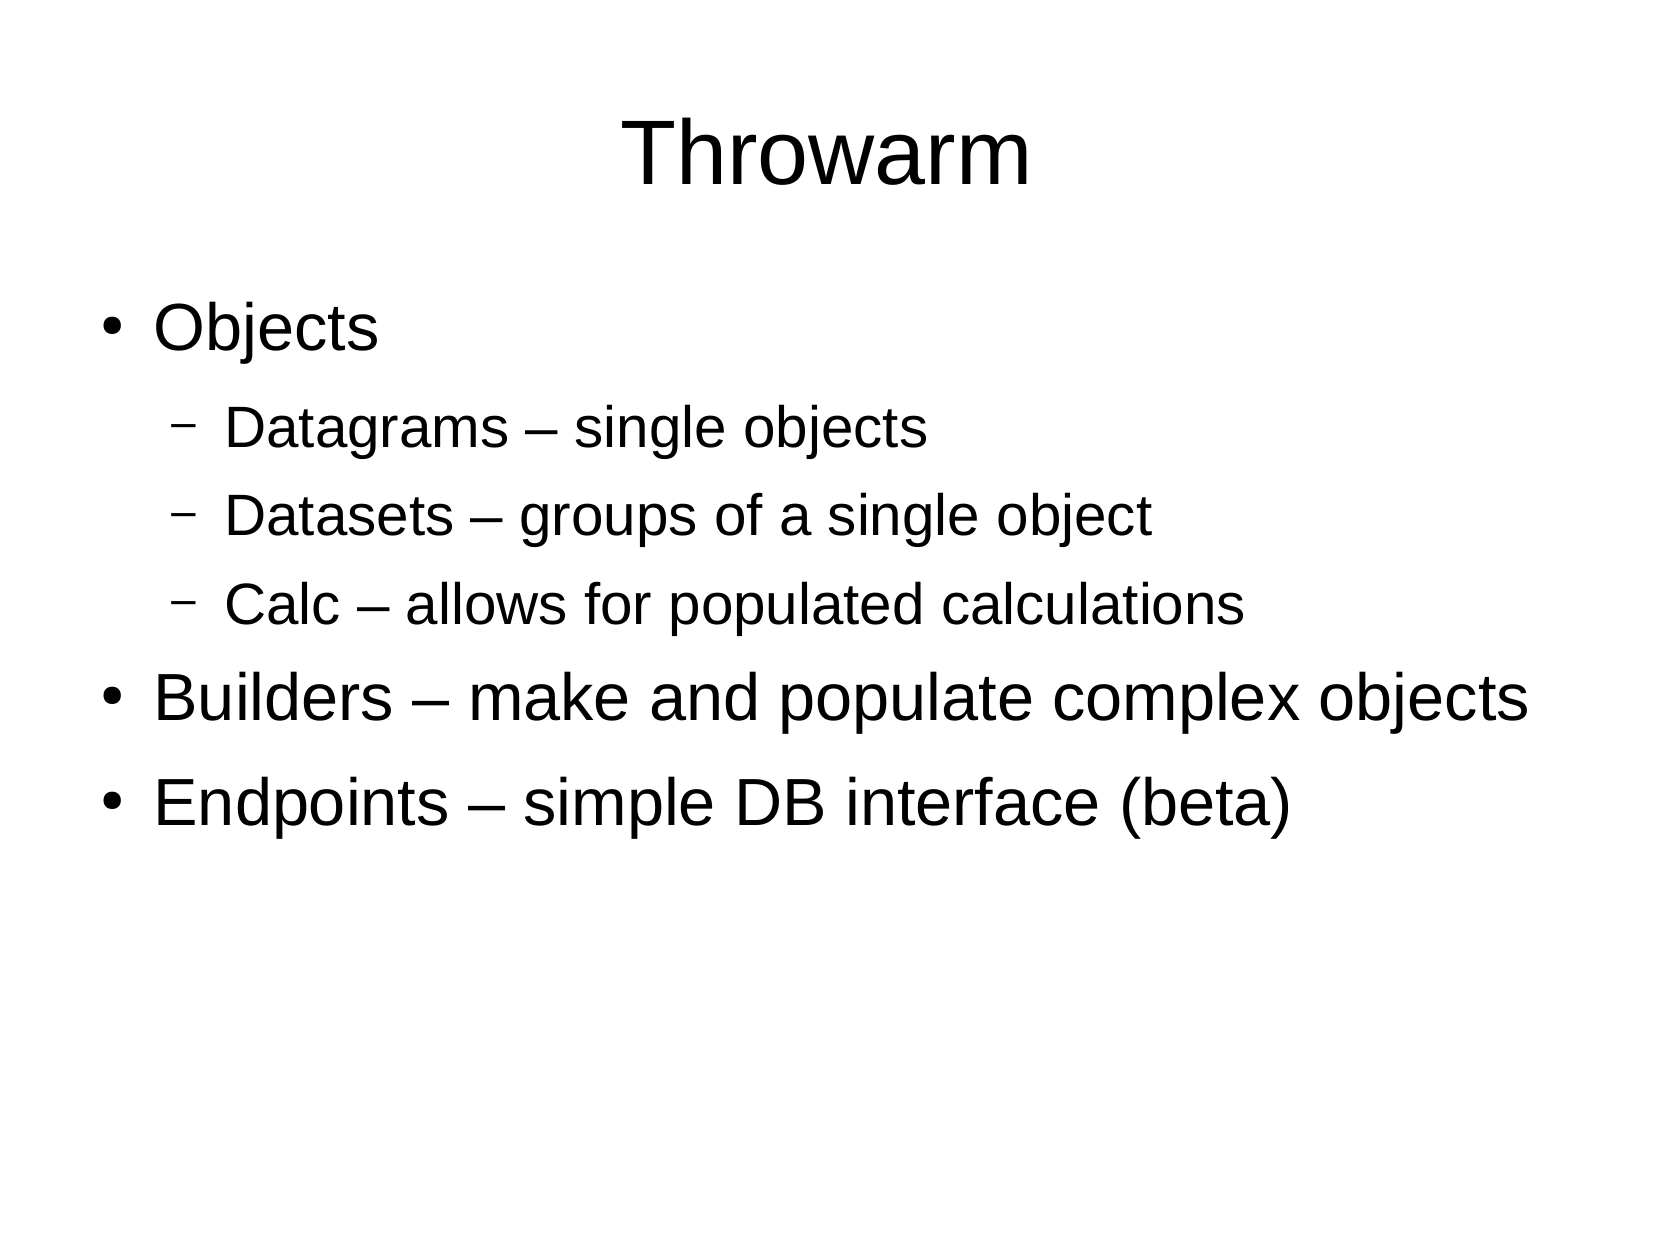

# Throwarm
Objects
Datagrams – single objects
Datasets – groups of a single object
Calc – allows for populated calculations
Builders – make and populate complex objects
Endpoints – simple DB interface (beta)